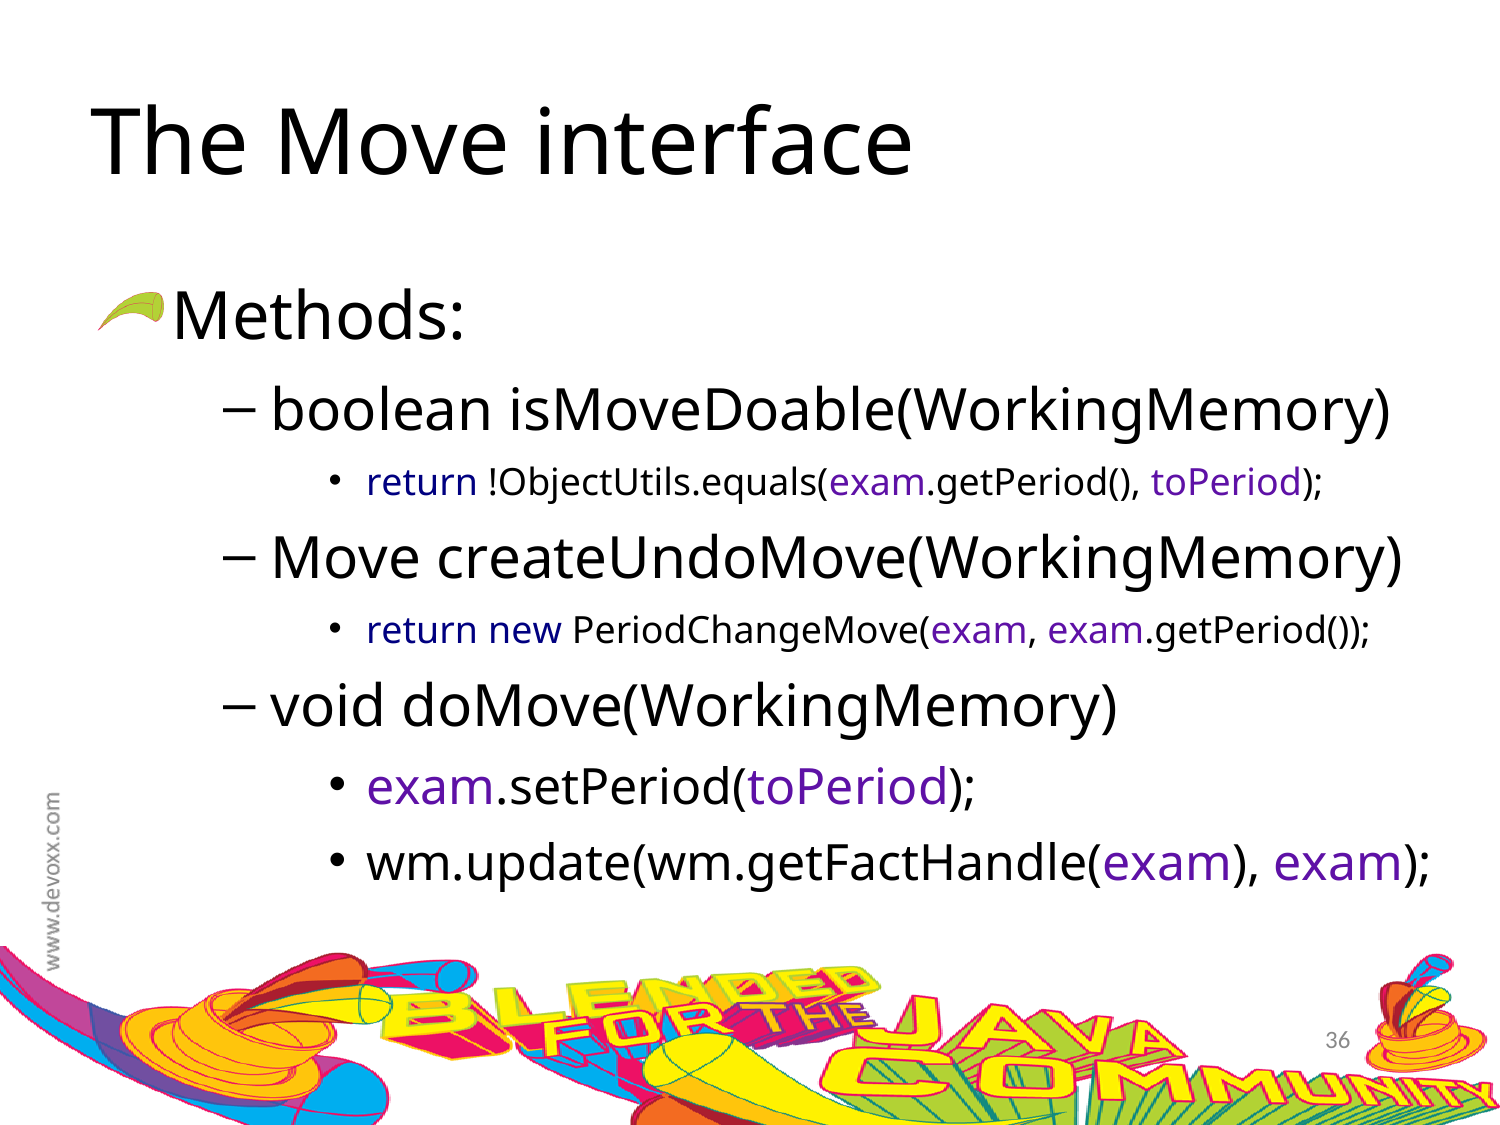

# The Move interface
Methods:
boolean isMoveDoable(WorkingMemory)
return !ObjectUtils.equals(exam.getPeriod(), toPeriod);
Move createUndoMove(WorkingMemory)
return new PeriodChangeMove(exam, exam.getPeriod());
void doMove(WorkingMemory)
exam.setPeriod(toPeriod);
wm.update(wm.getFactHandle(exam), exam);
36